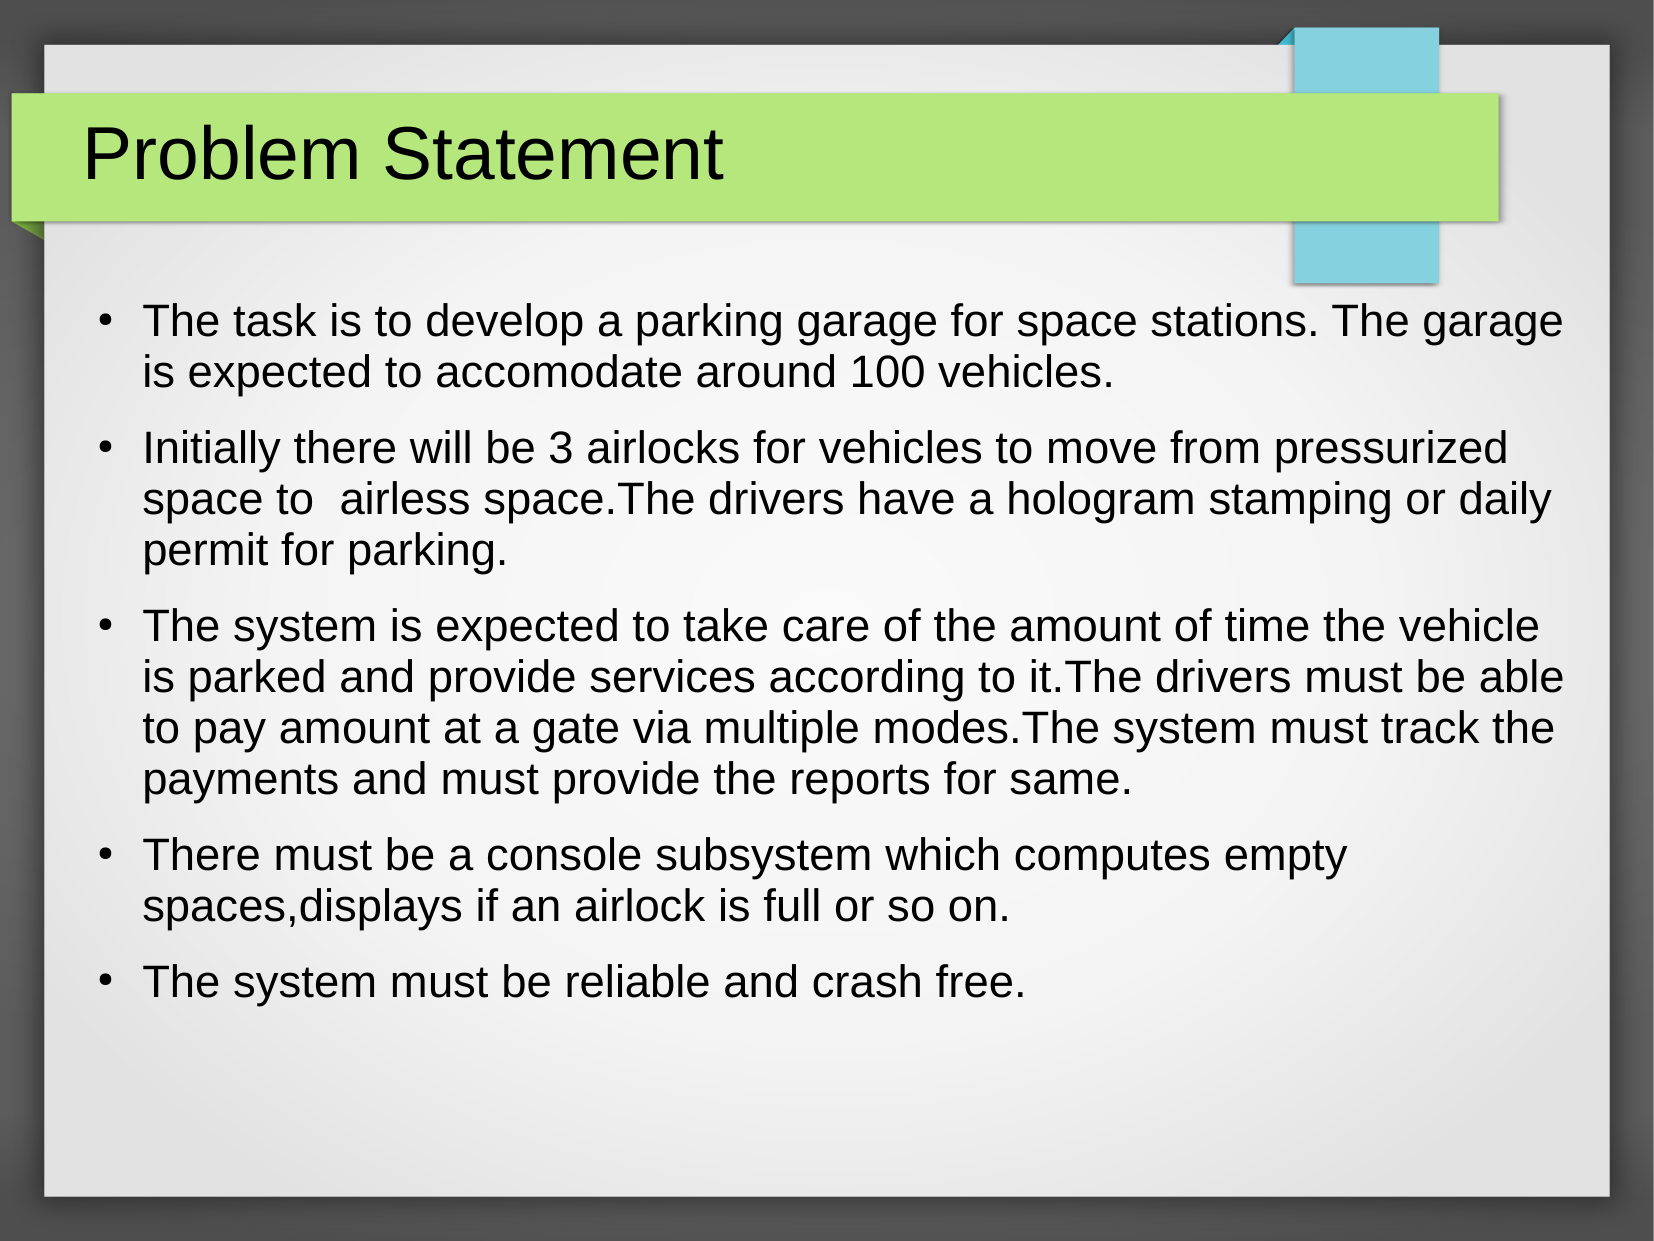

# Problem Statement
The task is to develop a parking garage for space stations. The garage is expected to accomodate around 100 vehicles.
Initially there will be 3 airlocks for vehicles to move from pressurized space to airless space.The drivers have a hologram stamping or daily permit for parking.
The system is expected to take care of the amount of time the vehicle is parked and provide services according to it.The drivers must be able to pay amount at a gate via multiple modes.The system must track the payments and must provide the reports for same.
There must be a console subsystem which computes empty spaces,displays if an airlock is full or so on.
The system must be reliable and crash free.